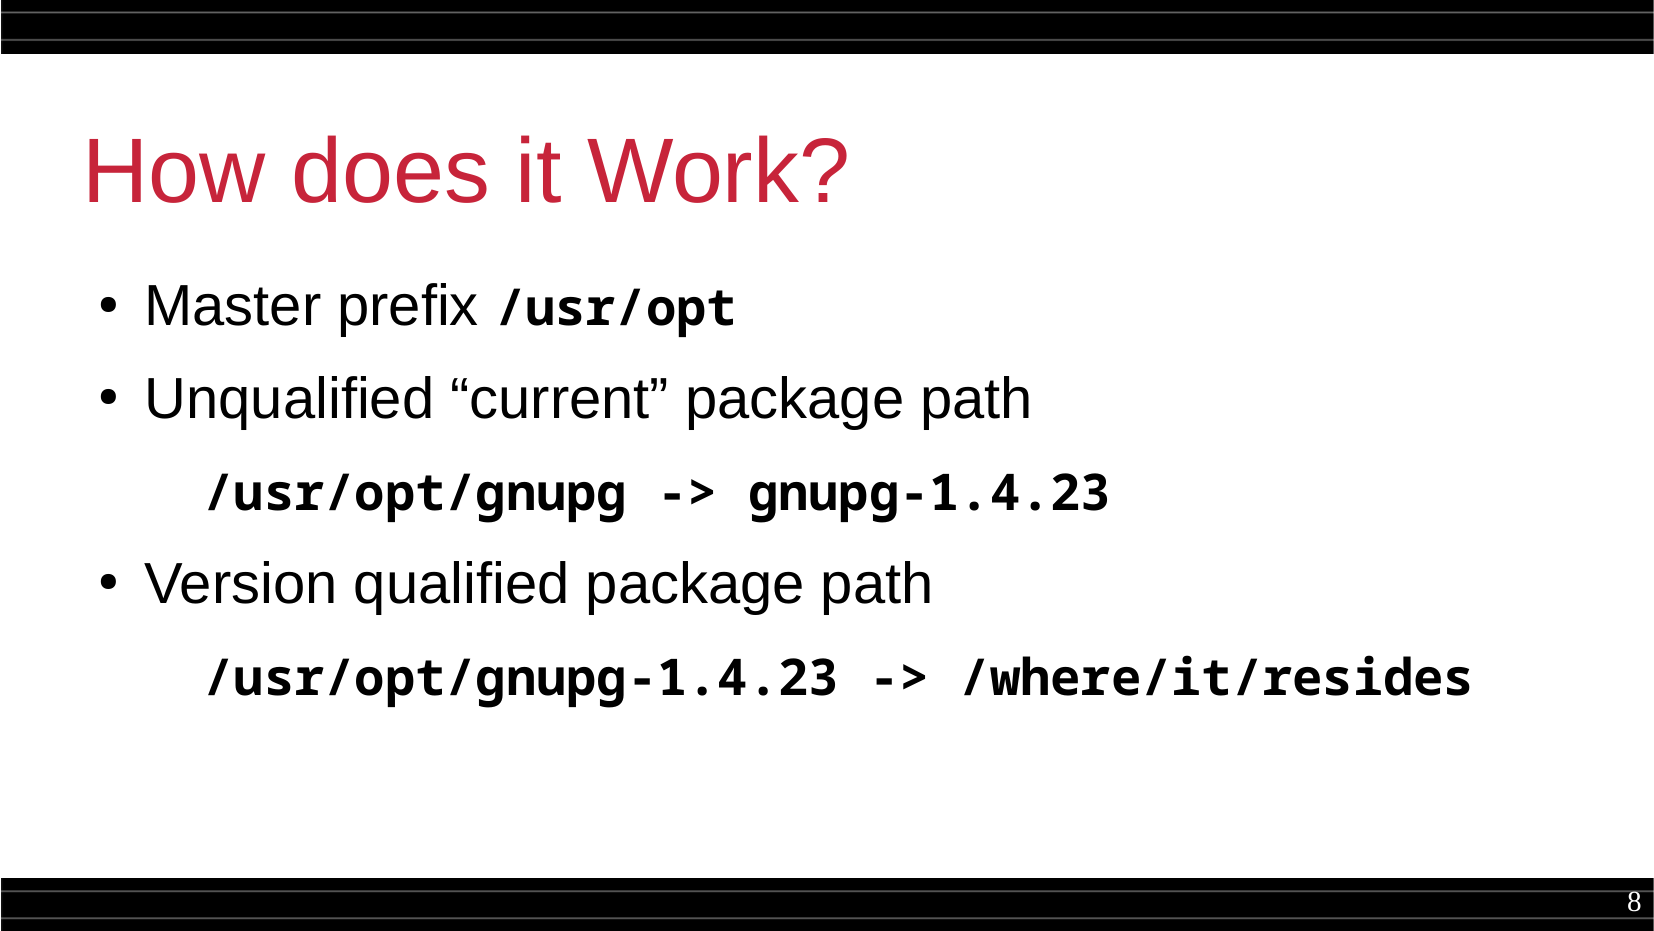

# How does it Work?
Master prefix /usr/opt
Unqualified “current” package path
 /usr/opt/gnupg -> gnupg-1.4.23
Version qualified package path
 /usr/opt/gnupg-1.4.23 -> /where/it/resides